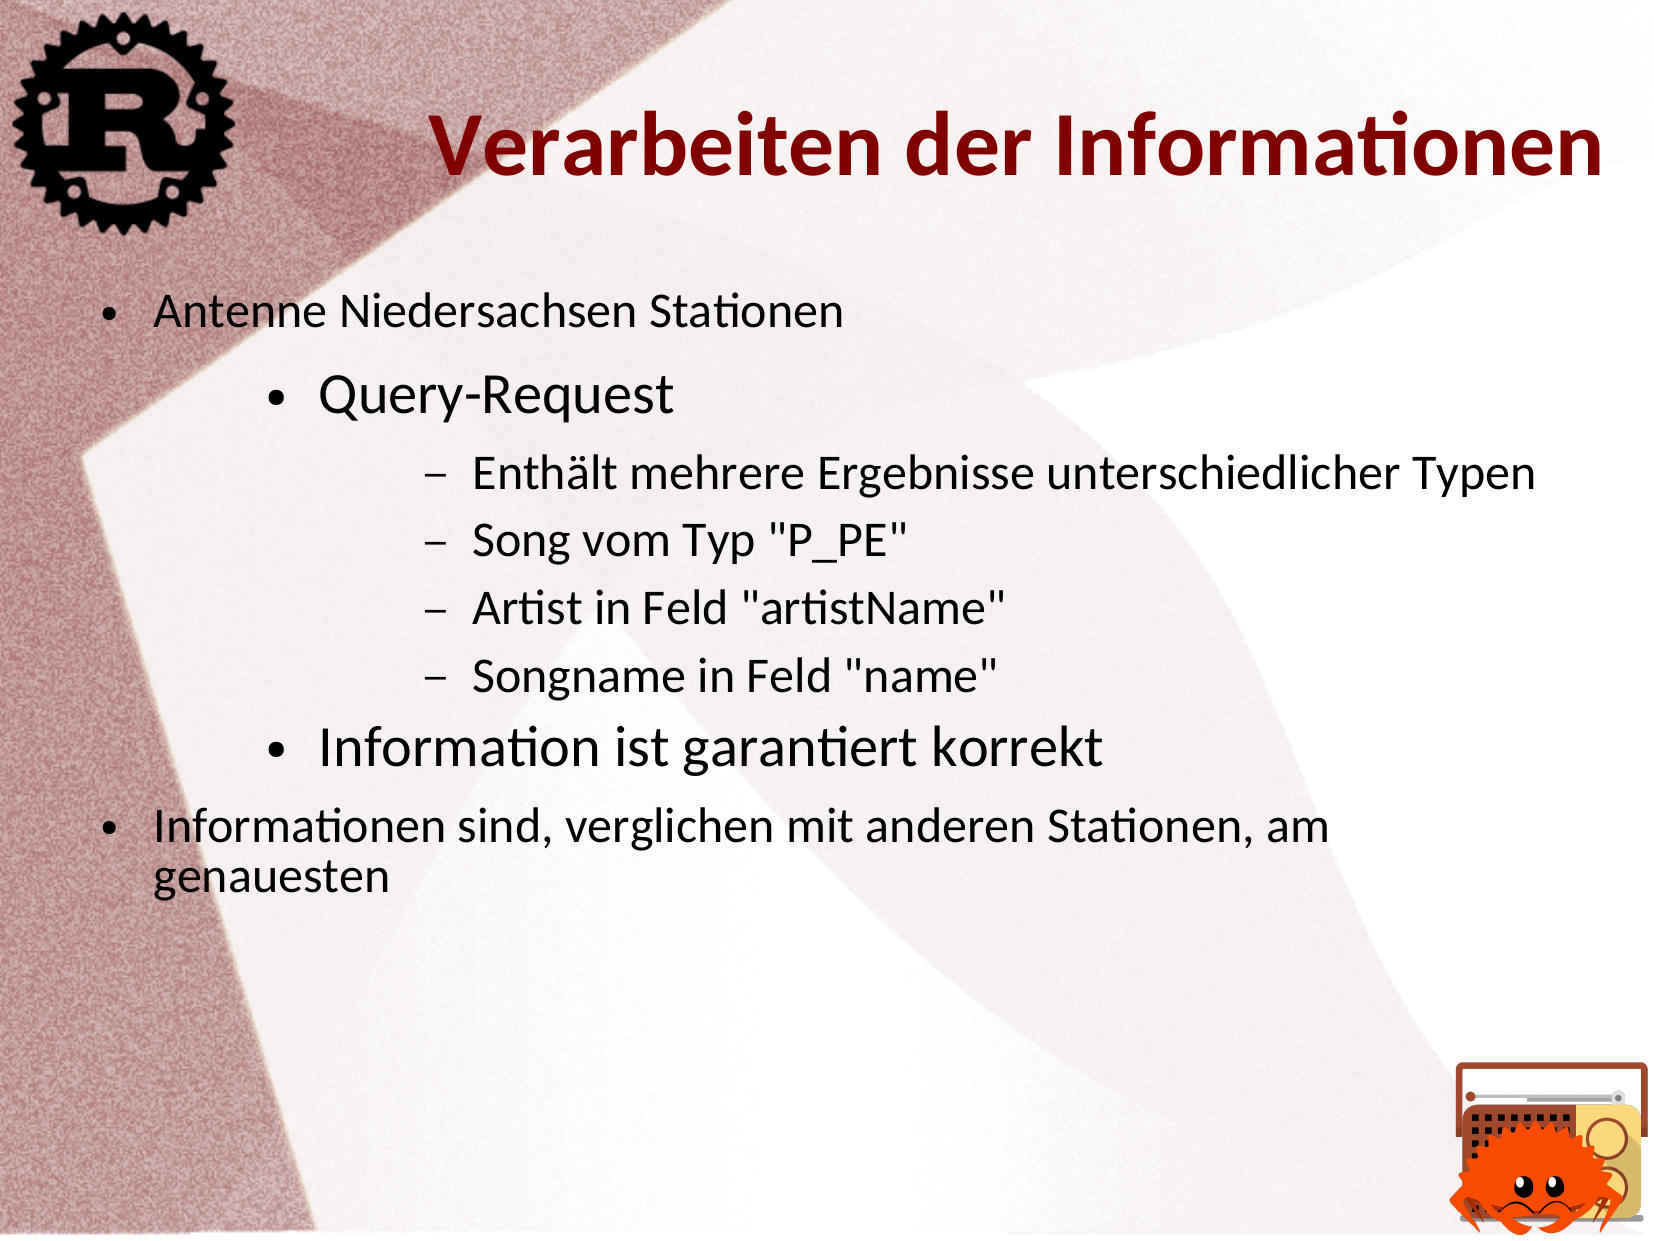

# Verarbeiten der Informationen
Antenne Niedersachsen Stationen
Query-Request
Enthält mehrere Ergebnisse unterschiedlicher Typen
Song vom Typ "P_PE"
Artist in Feld "artistName"
Songname in Feld "name"
Information ist garantiert korrekt
Informationen sind, verglichen mit anderen Stationen, am genauesten